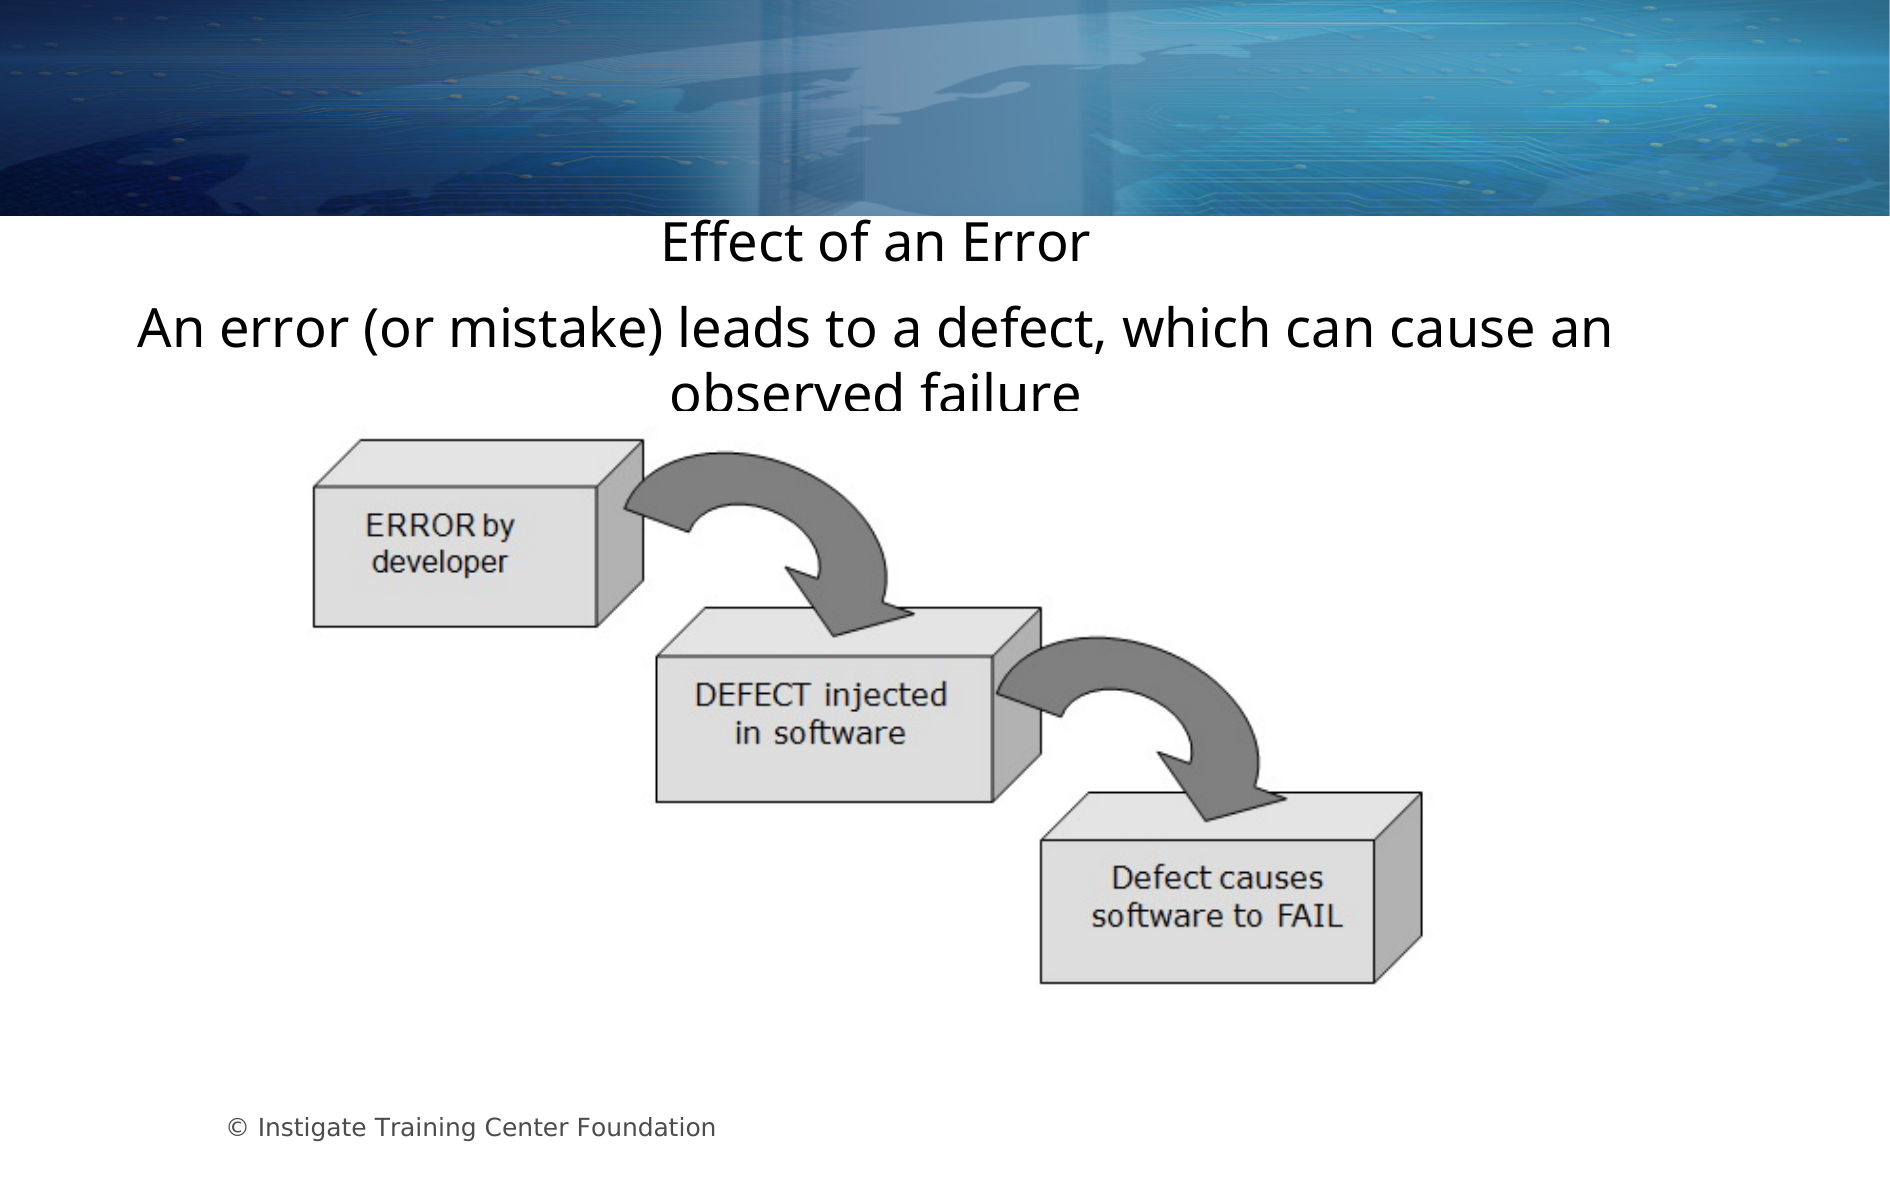

# Effect of an Error
An error (or mistake) leads to a defect, which can cause an observed failure